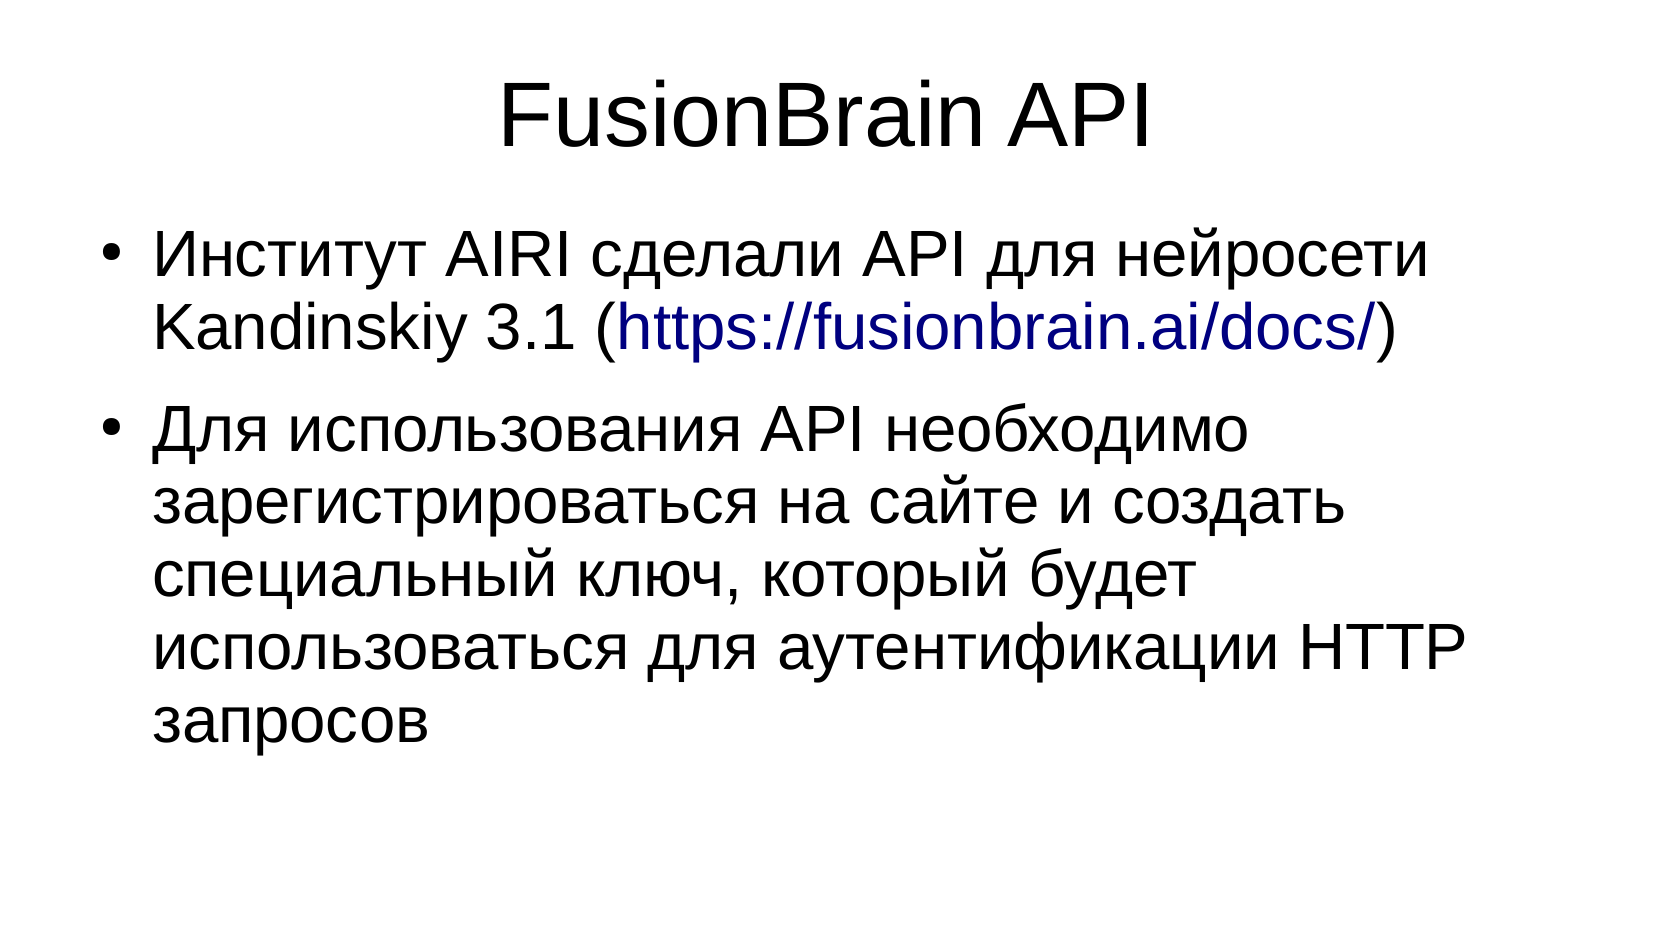

# FusionBrain API
Институт AIRI сделали API для нейросети Kandinskiy 3.1 (https://fusionbrain.ai/docs/)
Для использования API необходимо зарегистрироваться на сайте и создать cпециальный ключ, который будет использоваться для аутентификации HTTP запросов